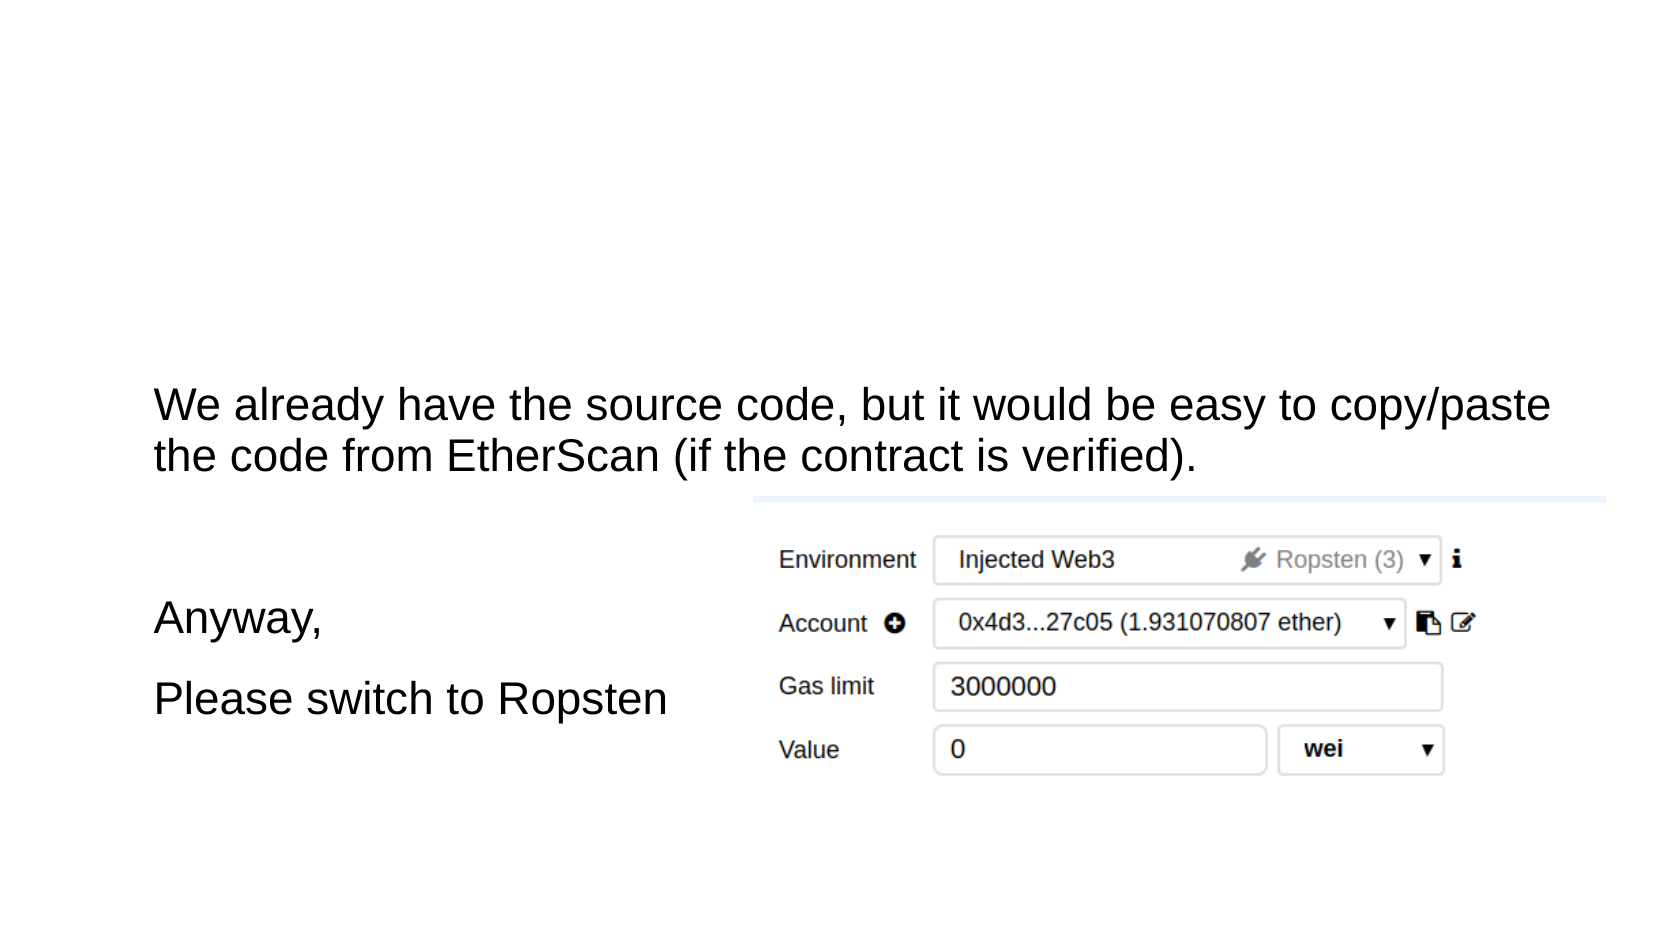

#
We already have the source code, but it would be easy to copy/paste the code from EtherScan (if the contract is verified).
Anyway,
Please switch to Ropsten